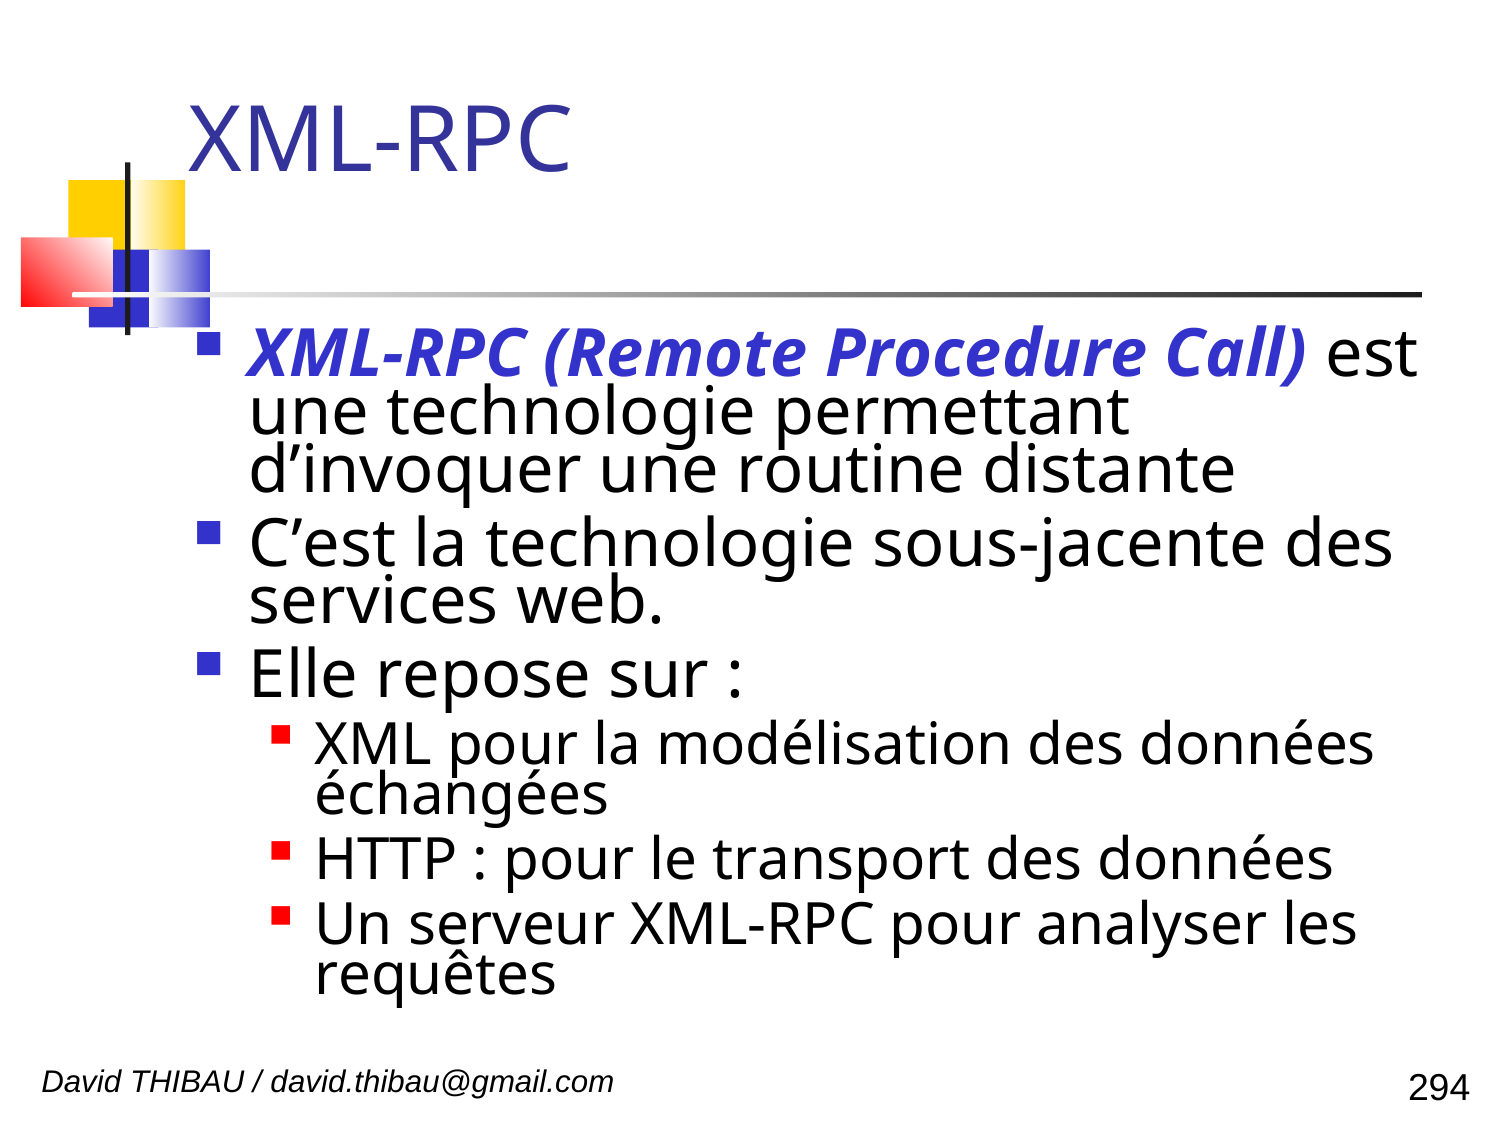

# XML-RPC
XML-RPC (Remote Procedure Call) est une technologie permettant d’invoquer une routine distante
C’est la technologie sous-jacente des services web.
Elle repose sur :
XML pour la modélisation des données échangées
HTTP : pour le transport des données
Un serveur XML-RPC pour analyser les requêtes